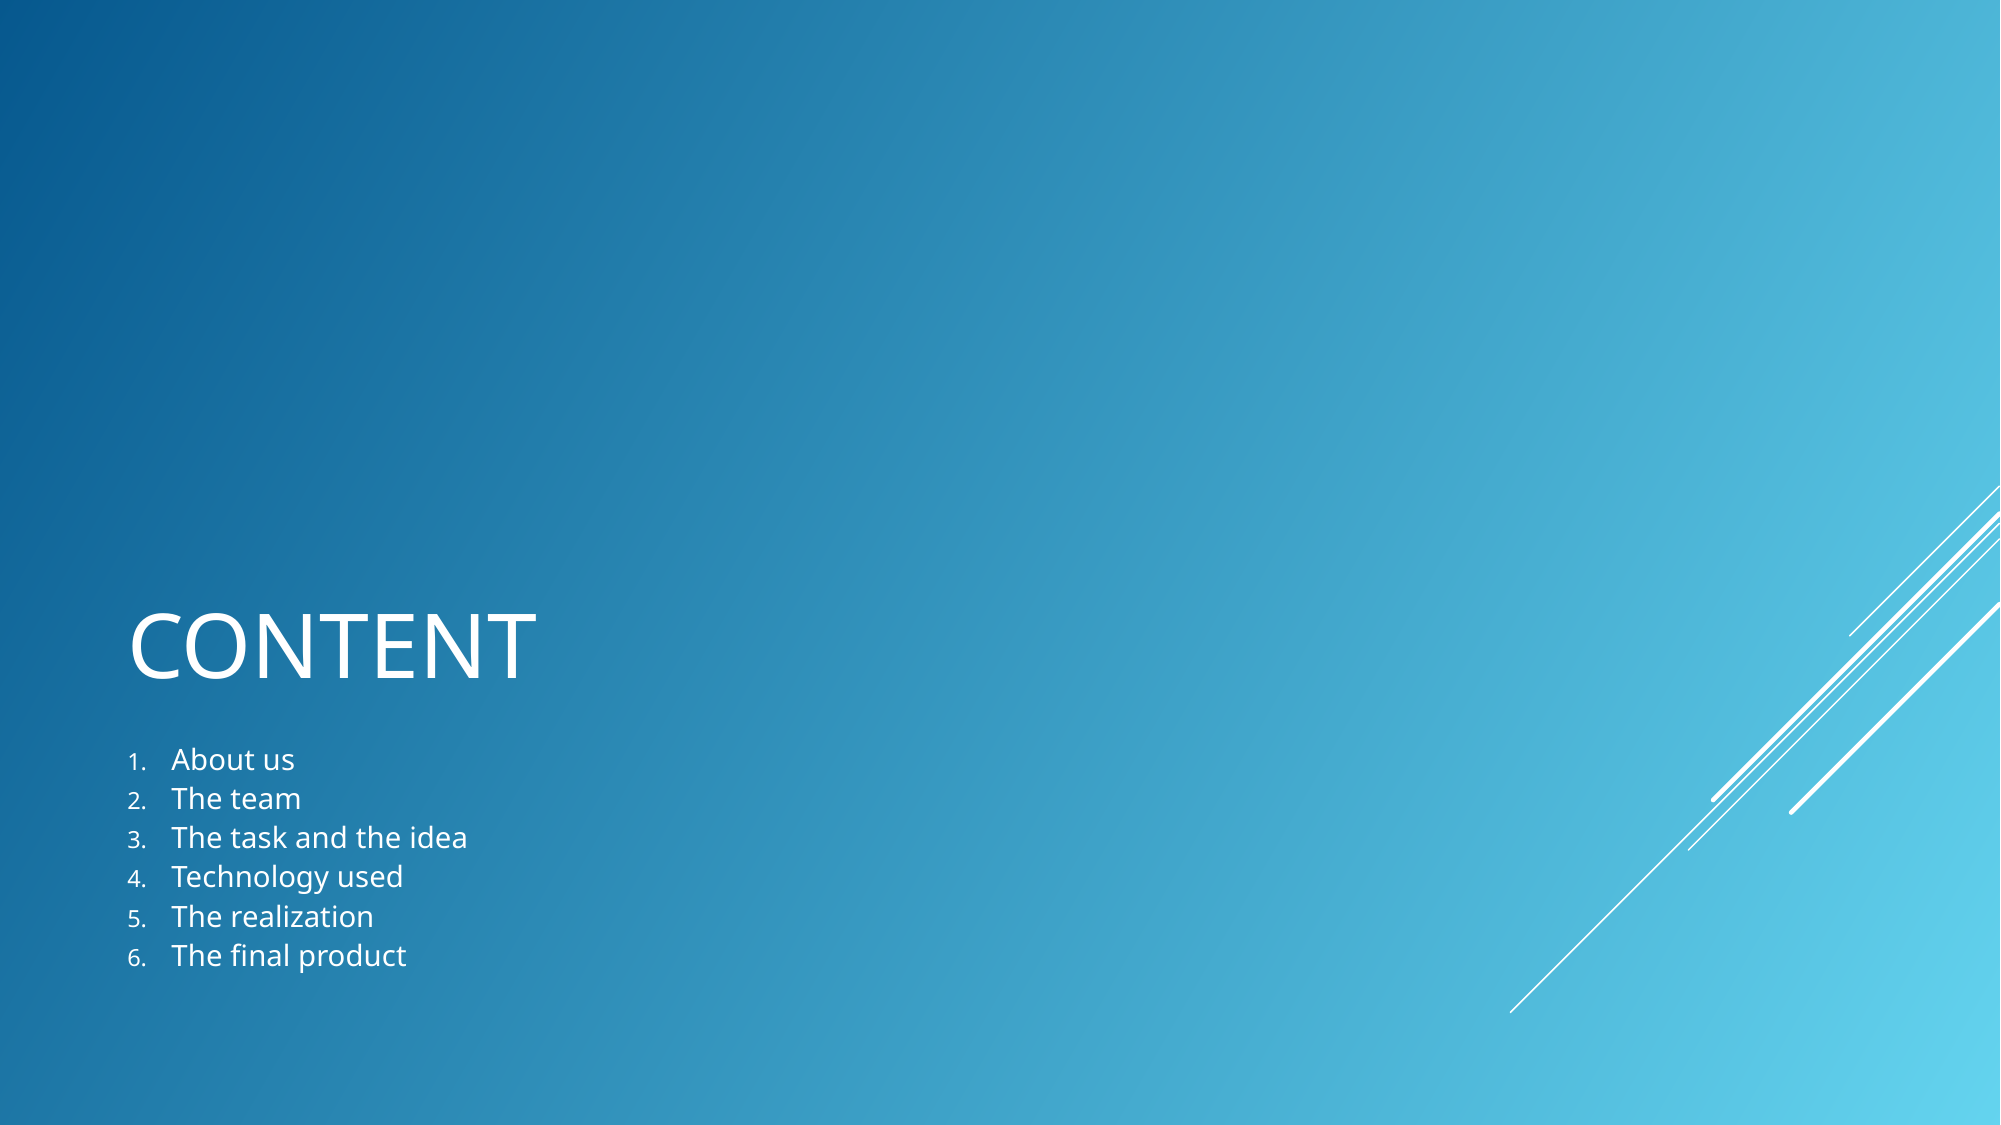

# Content
About us
The team
The task and the idea
Technology used
The realization
The final product